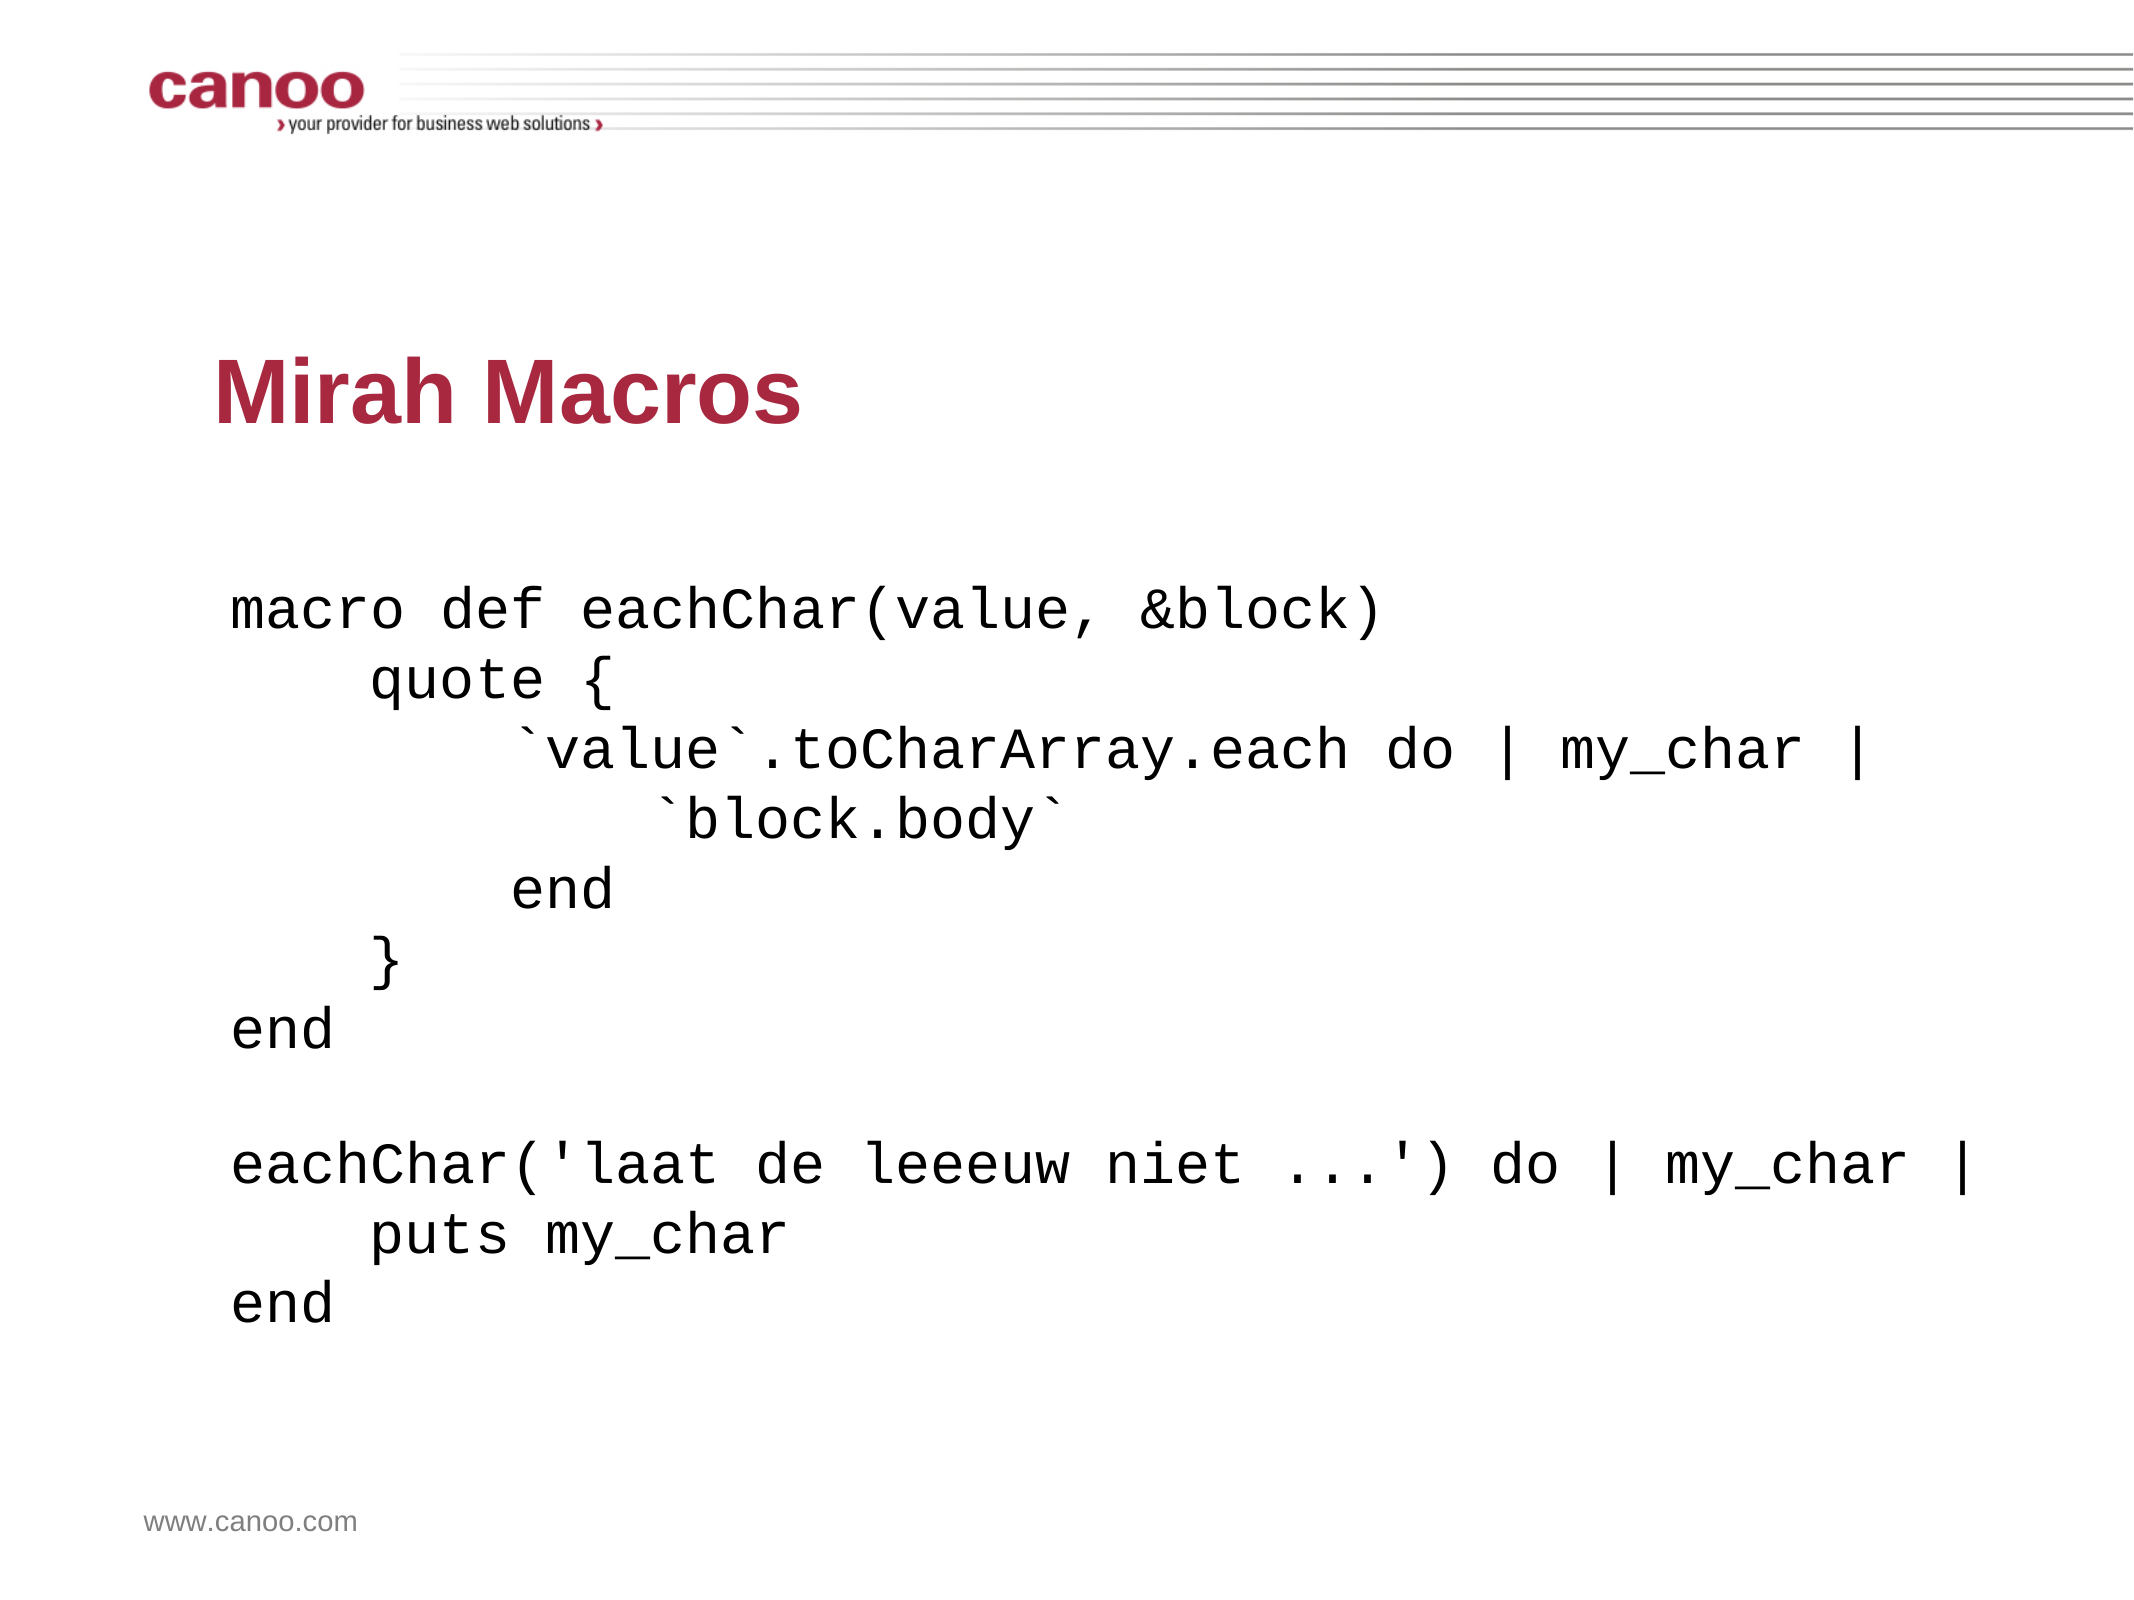

# Mirah Macros
macro def eachChar(value, &block)
 quote {
 `value`.toCharArray.each do | my_char |
 `block.body`
 end
 }
end
eachChar('laat de leeeuw niet ...') do | my_char |
 puts my_char
end